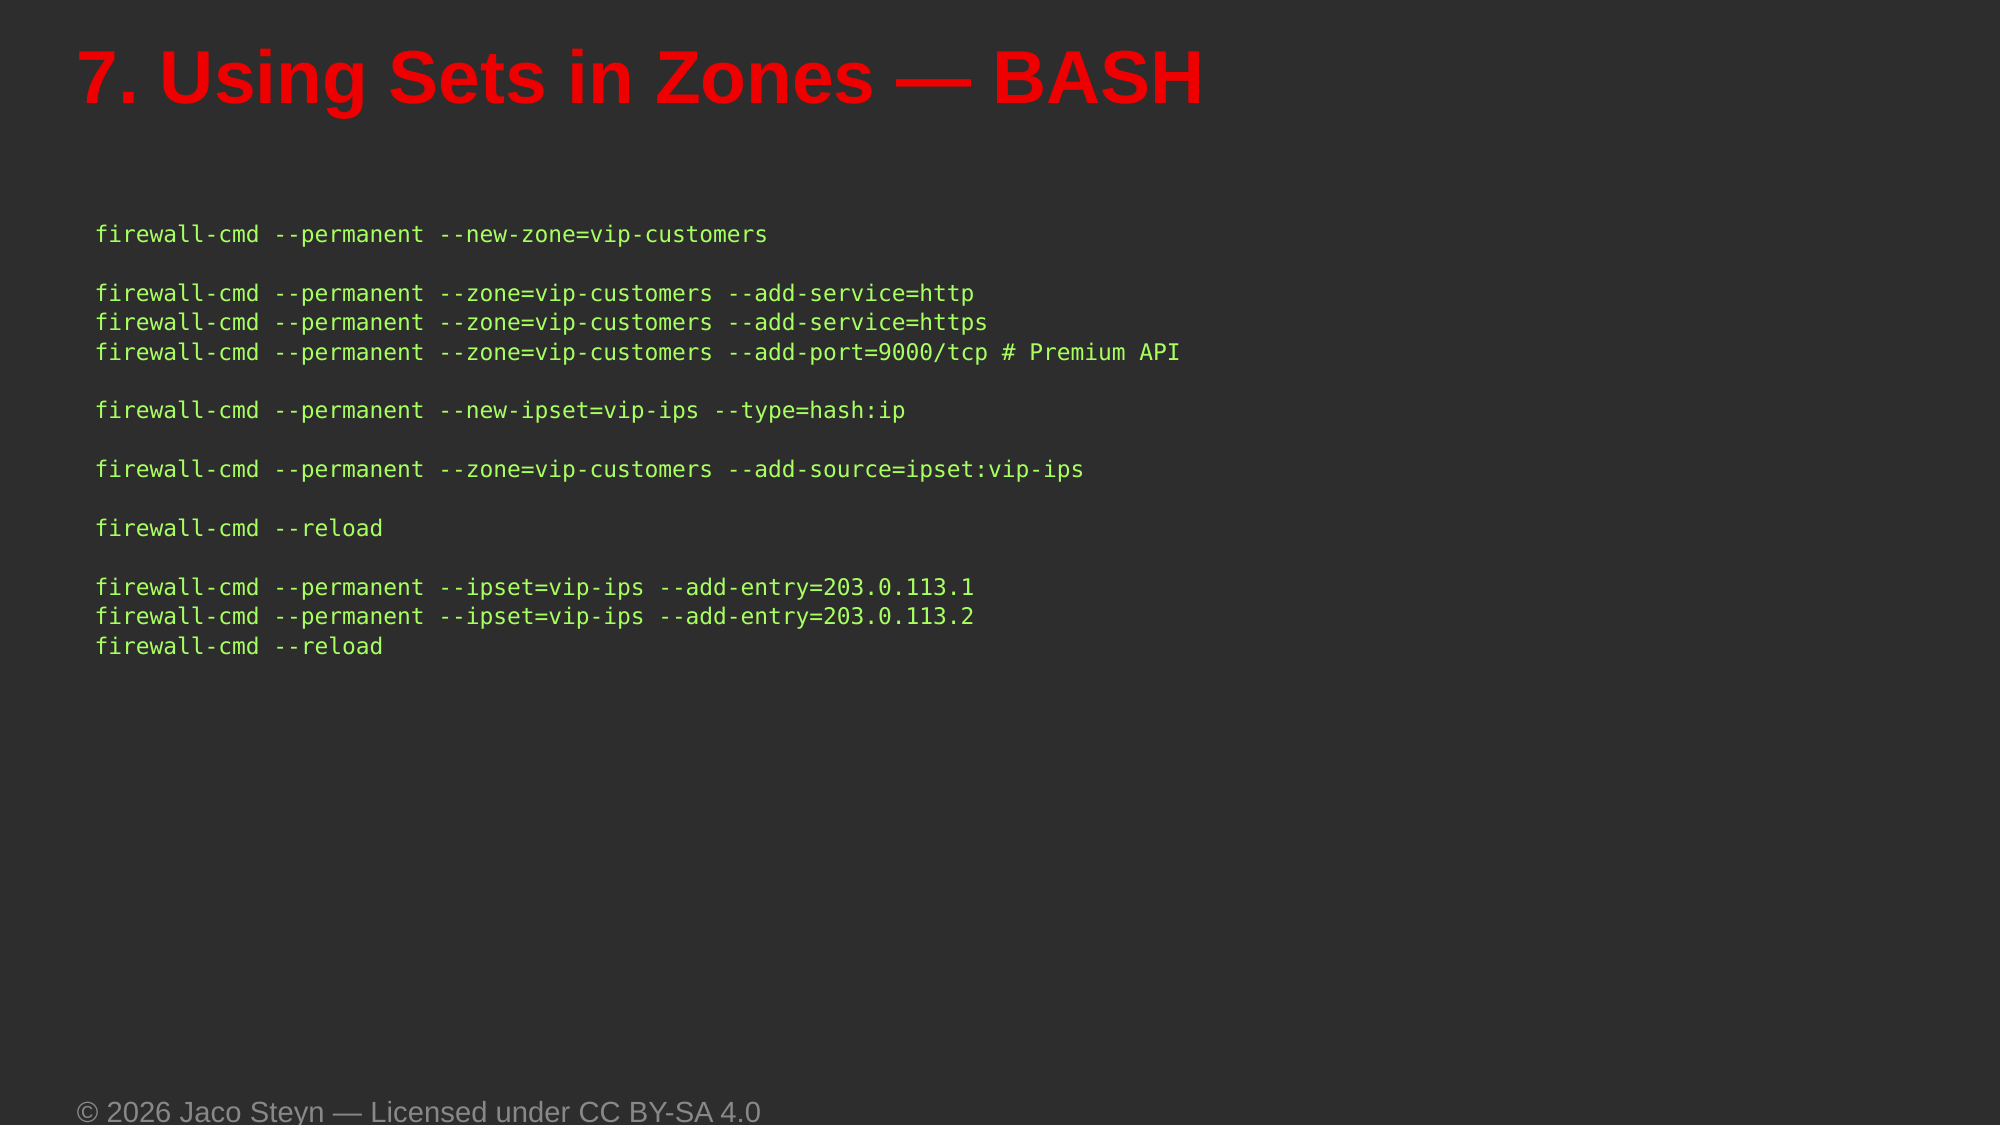

7. Using Sets in Zones — BASH
firewall-cmd --permanent --new-zone=vip-customers
firewall-cmd --permanent --zone=vip-customers --add-service=http
firewall-cmd --permanent --zone=vip-customers --add-service=https
firewall-cmd --permanent --zone=vip-customers --add-port=9000/tcp # Premium API
firewall-cmd --permanent --new-ipset=vip-ips --type=hash:ip
firewall-cmd --permanent --zone=vip-customers --add-source=ipset:vip-ips
firewall-cmd --reload
firewall-cmd --permanent --ipset=vip-ips --add-entry=203.0.113.1
firewall-cmd --permanent --ipset=vip-ips --add-entry=203.0.113.2
firewall-cmd --reload
© 2026 Jaco Steyn — Licensed under CC BY-SA 4.0